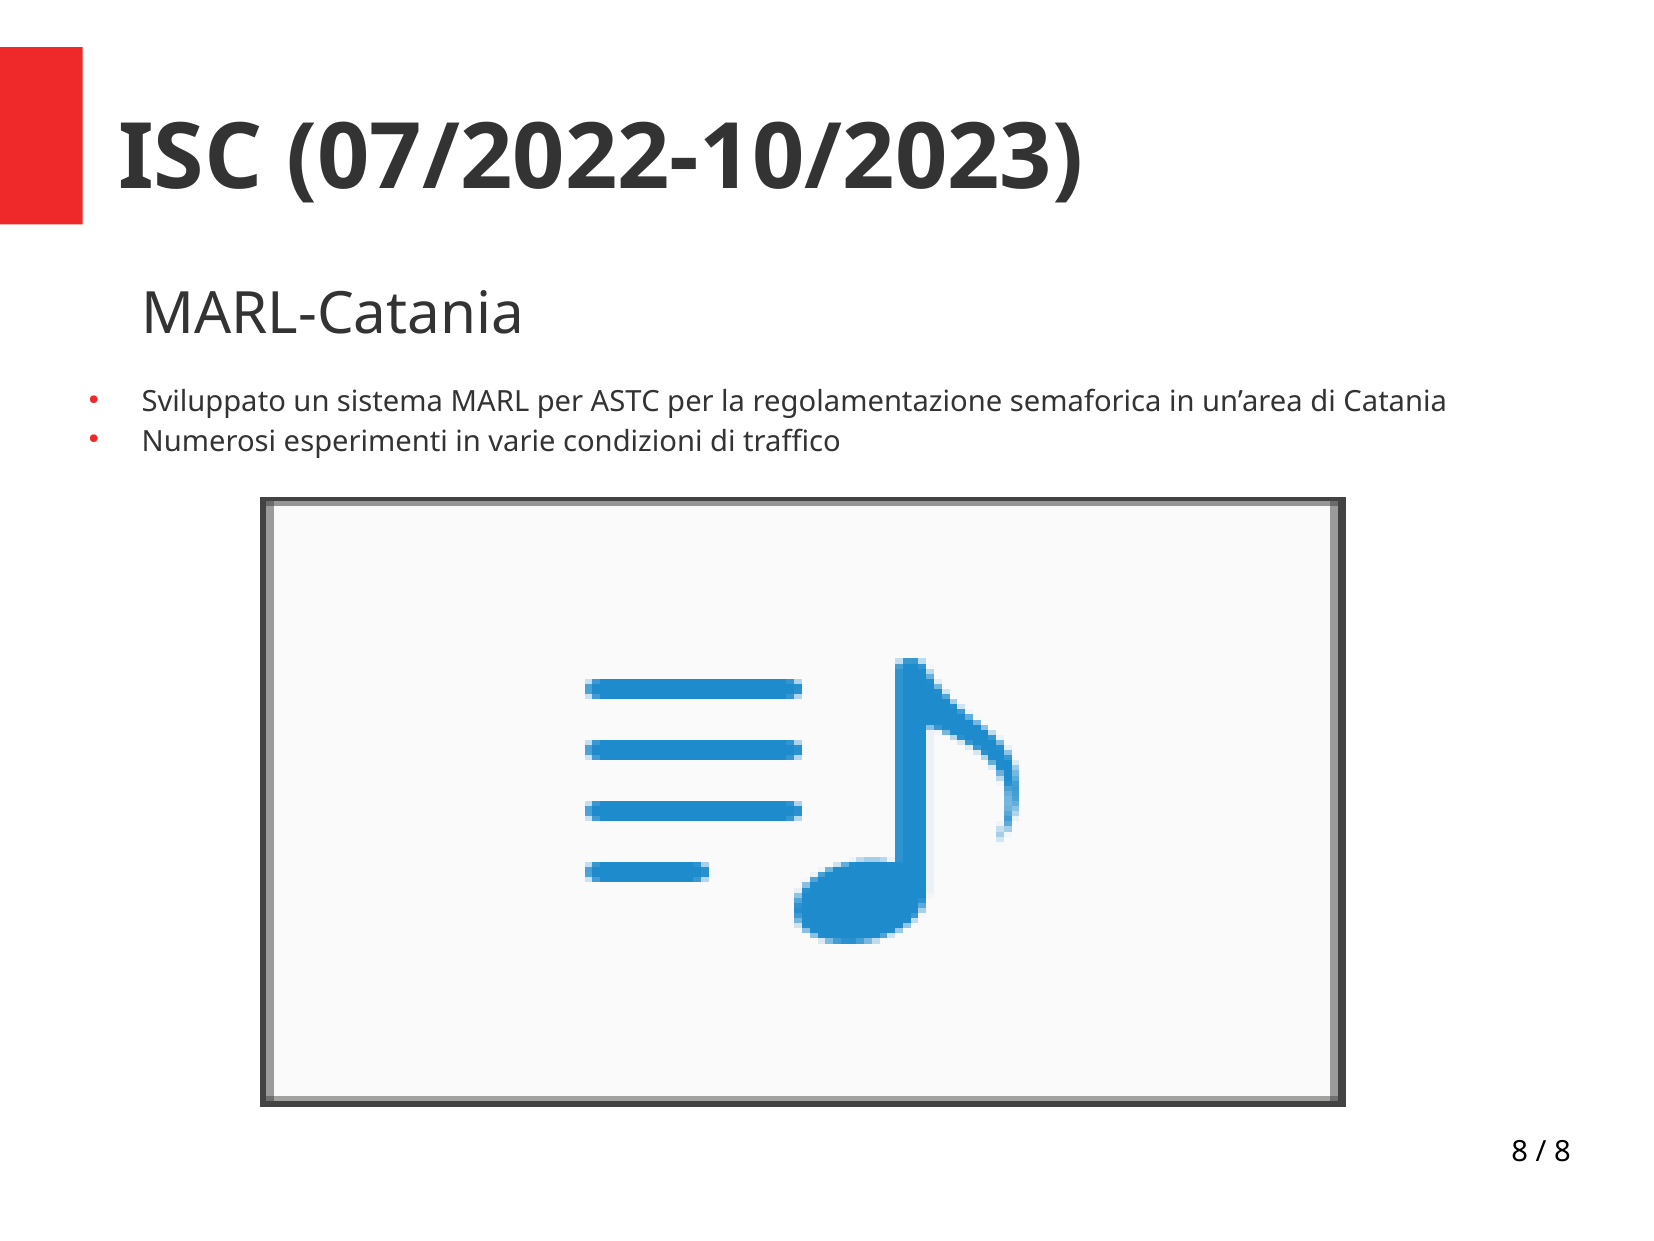

# ISC (07/2022-10/2023)
MARL-Catania
Sviluppato un sistema MARL per ASTC per la regolamentazione semaforica in un’area di Catania
Numerosi esperimenti in varie condizioni di traffico
8